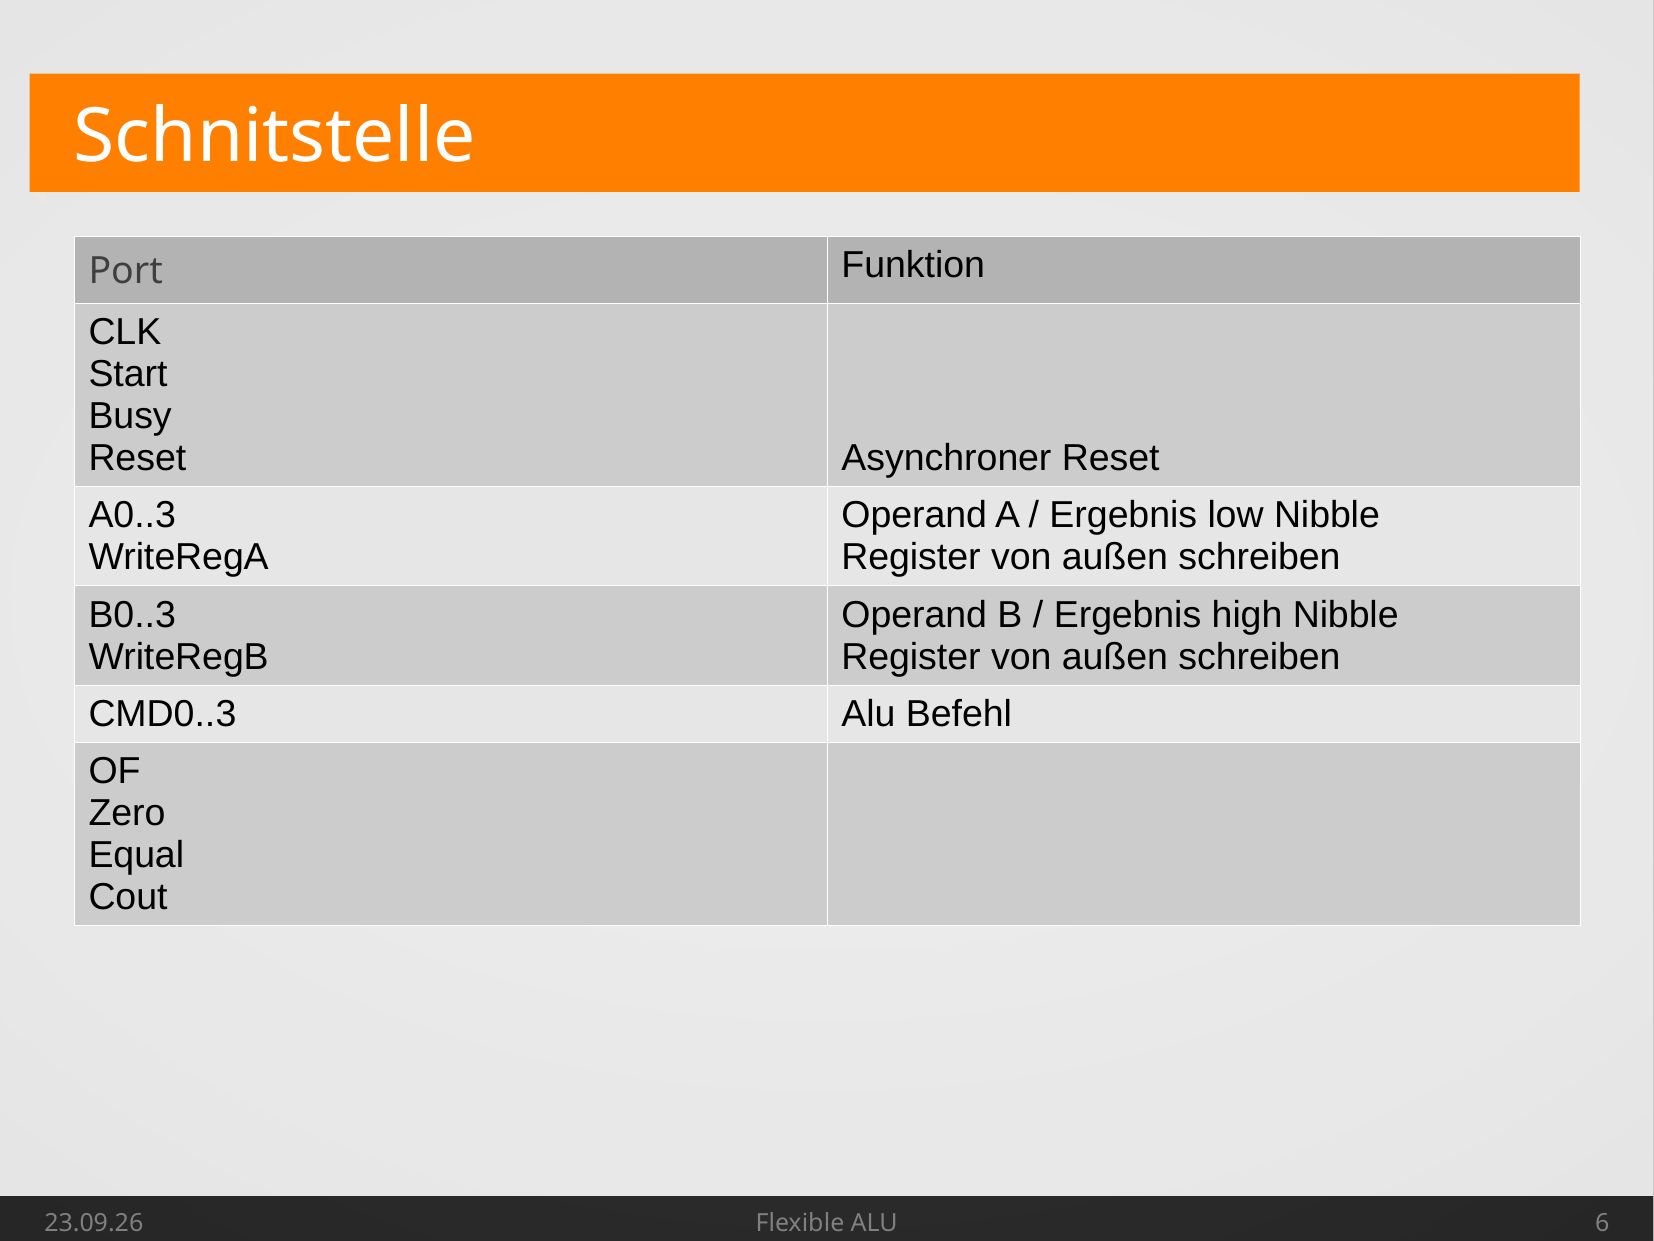

# Schnitstelle
| Port | Funktion |
| --- | --- |
| CLK Start Busy Reset | Asynchroner Reset |
| A0..3 WriteRegA | Operand A / Ergebnis low Nibble Register von außen schreiben |
| B0..3 WriteRegB | Operand B / Ergebnis high Nibble Register von außen schreiben |
| CMD0..3 | Alu Befehl |
| OF Zero Equal Cout | |
Flexible ALU
6